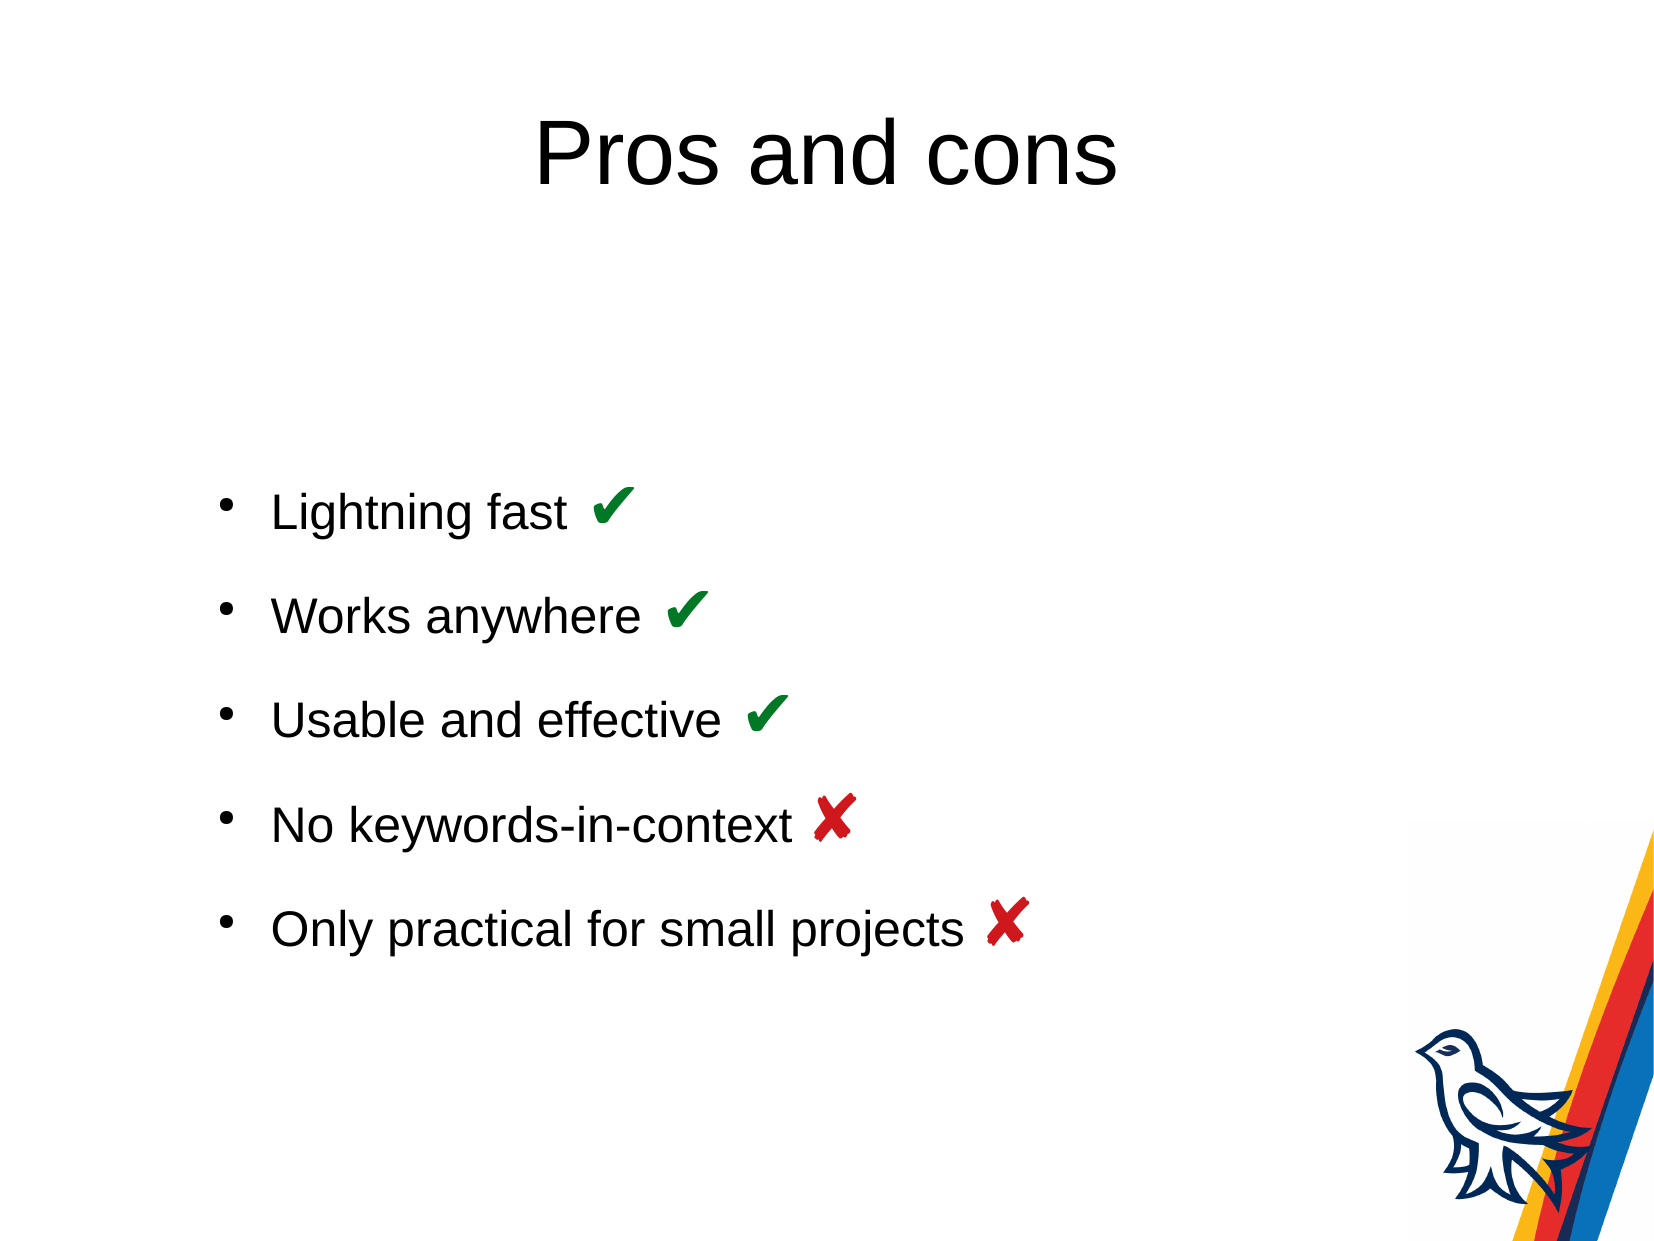

# Pros and cons
Lightning fast ✔
Works anywhere ✔
Usable and effective ✔
No keywords-in-context ✘
Only practical for small projects ✘